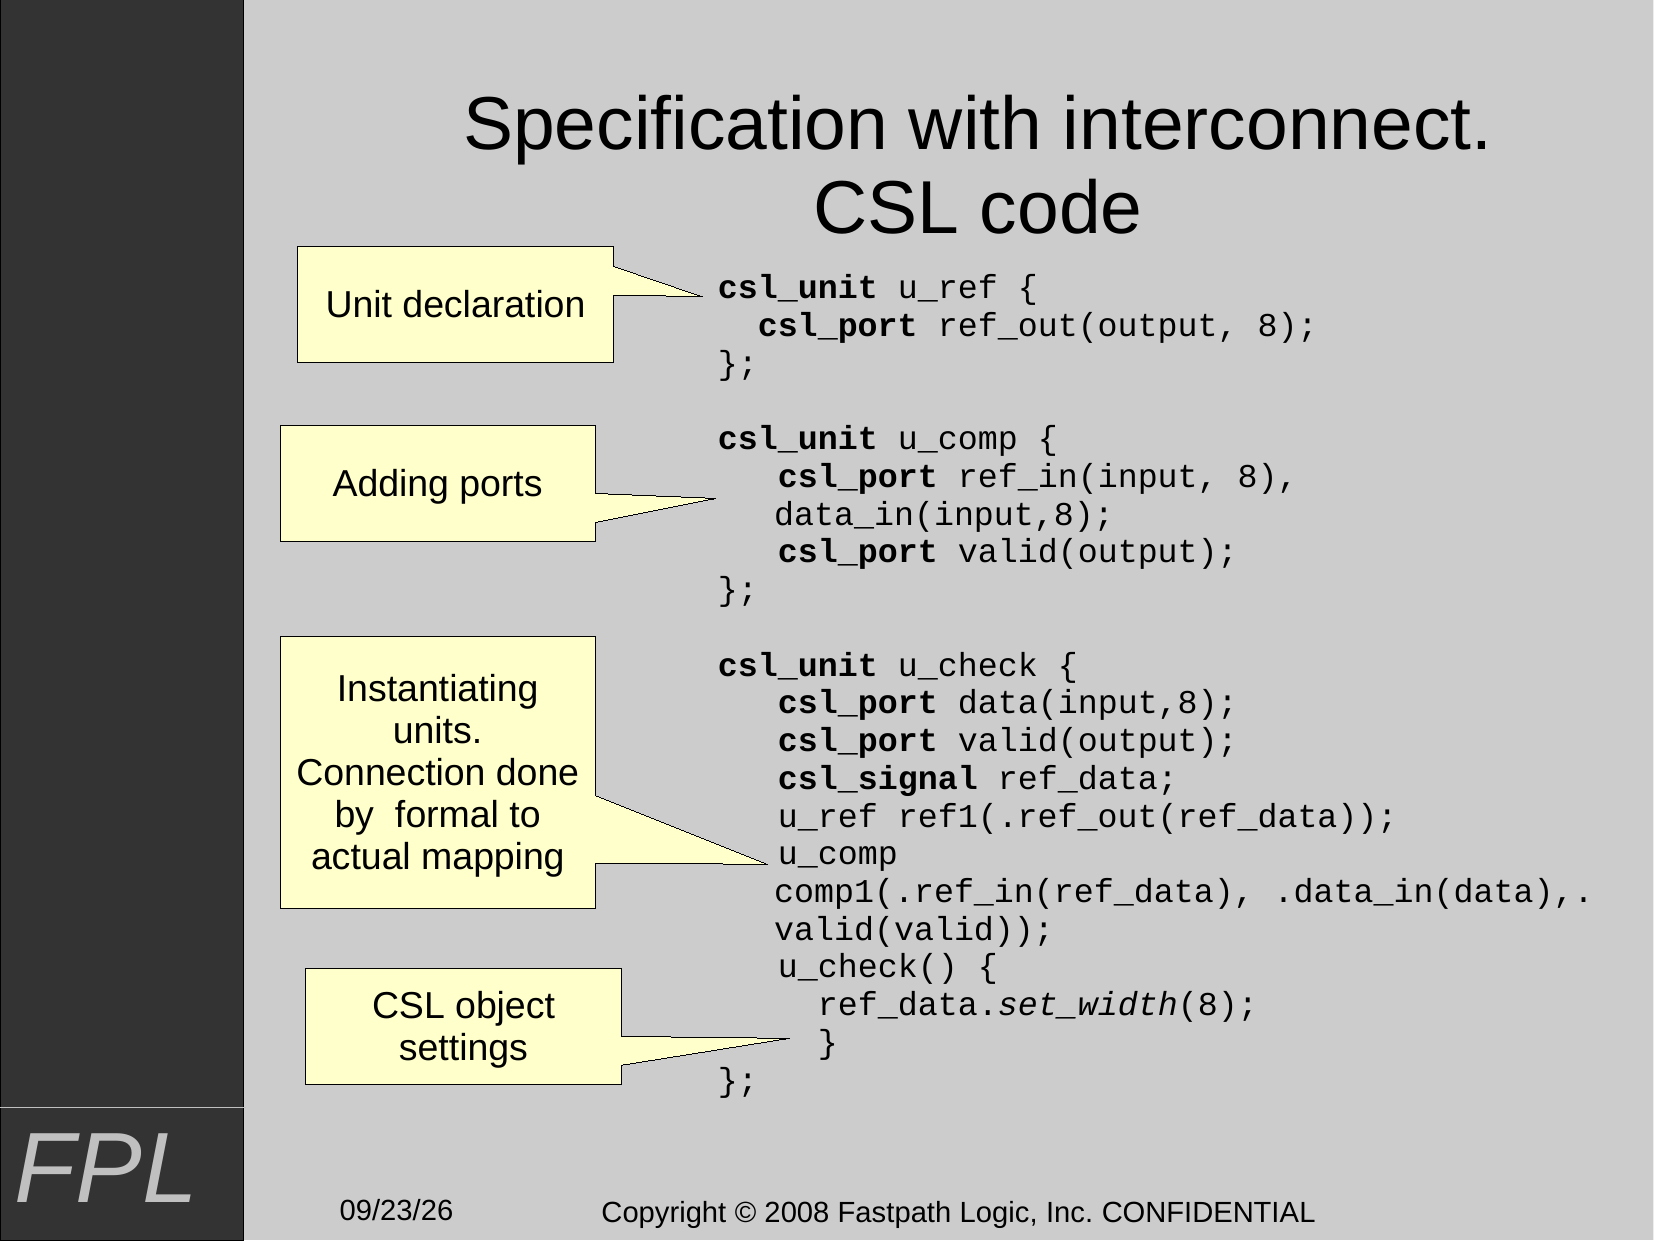

# Specification with interconnect. CSL code
Unit declaration
csl_unit u_ref {
 csl_port ref_out(output, 8);
};
csl_unit u_comp {
 csl_port ref_in(input, 8), data_in(input,8);
 csl_port valid(output);
};
csl_unit u_check {
 csl_port data(input,8);
 csl_port valid(output);
 csl_signal ref_data;
 u_ref ref1(.ref_out(ref_data));
 u_comp comp1(.ref_in(ref_data), .data_in(data),.valid(valid));
 u_check() {
 ref_data.set_width(8);
 }
};
Adding ports
Instantiating units. Connection done by formal to actual mapping
CSL object settings
Copyright Fastpath Logic Inc. @2007